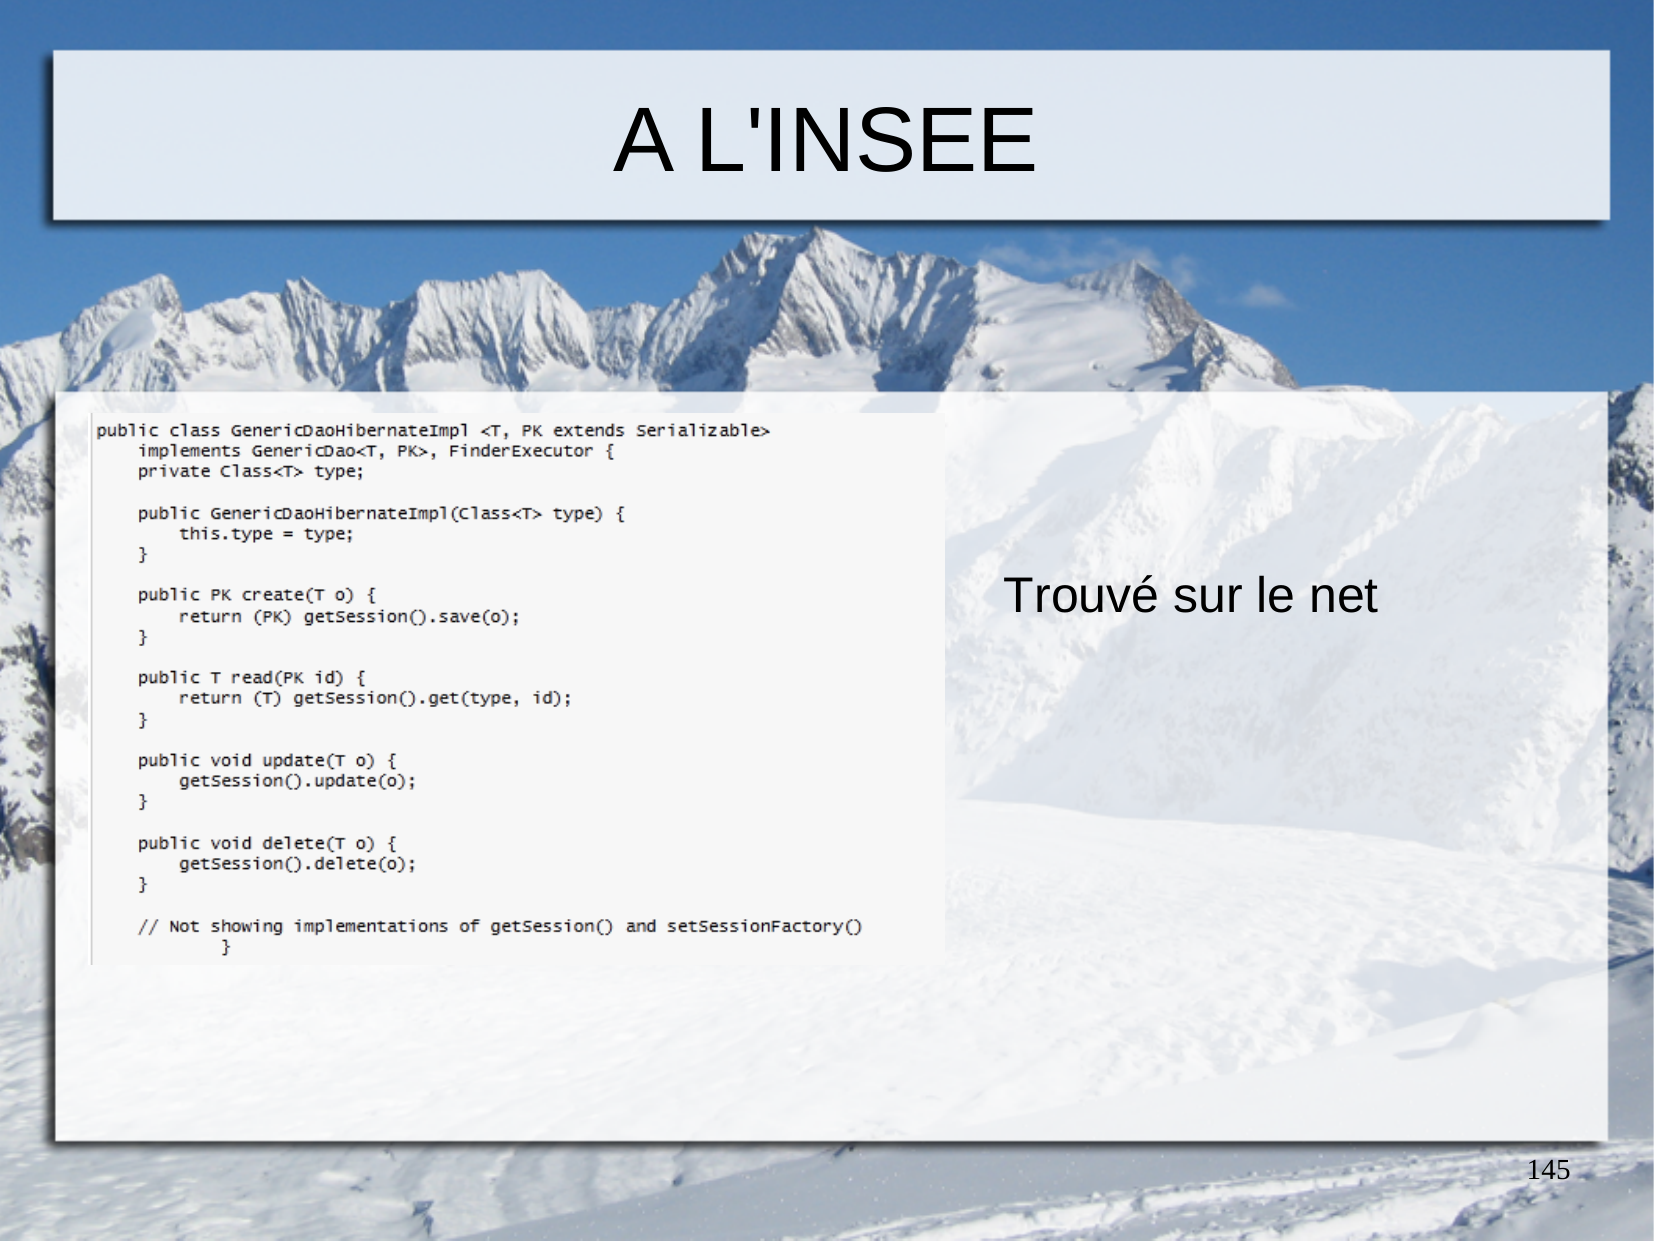

# A L'INSEE
Trouvé sur le net
145